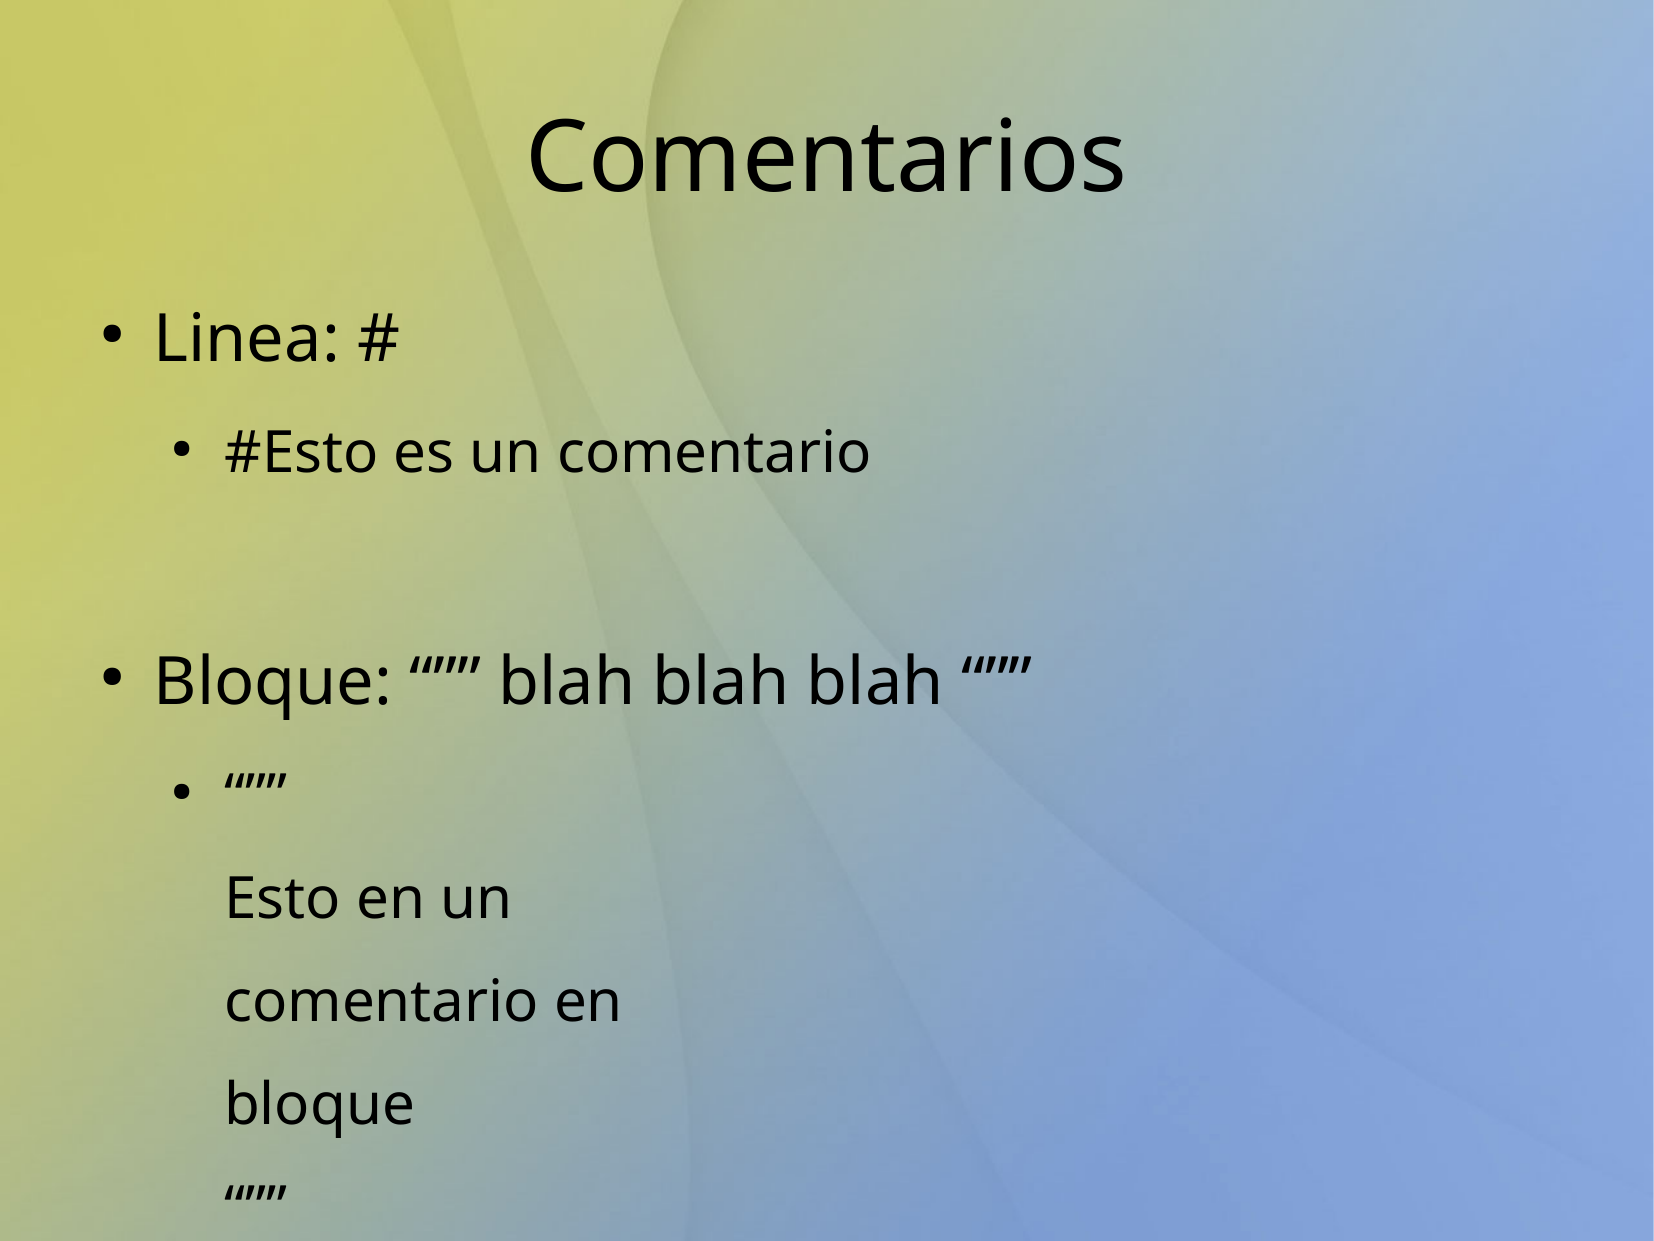

# Comentarios
Linea: #
#Esto es un comentario
Bloque: “”” blah blah blah “””
“””
Esto en un
comentario en
bloque
“””